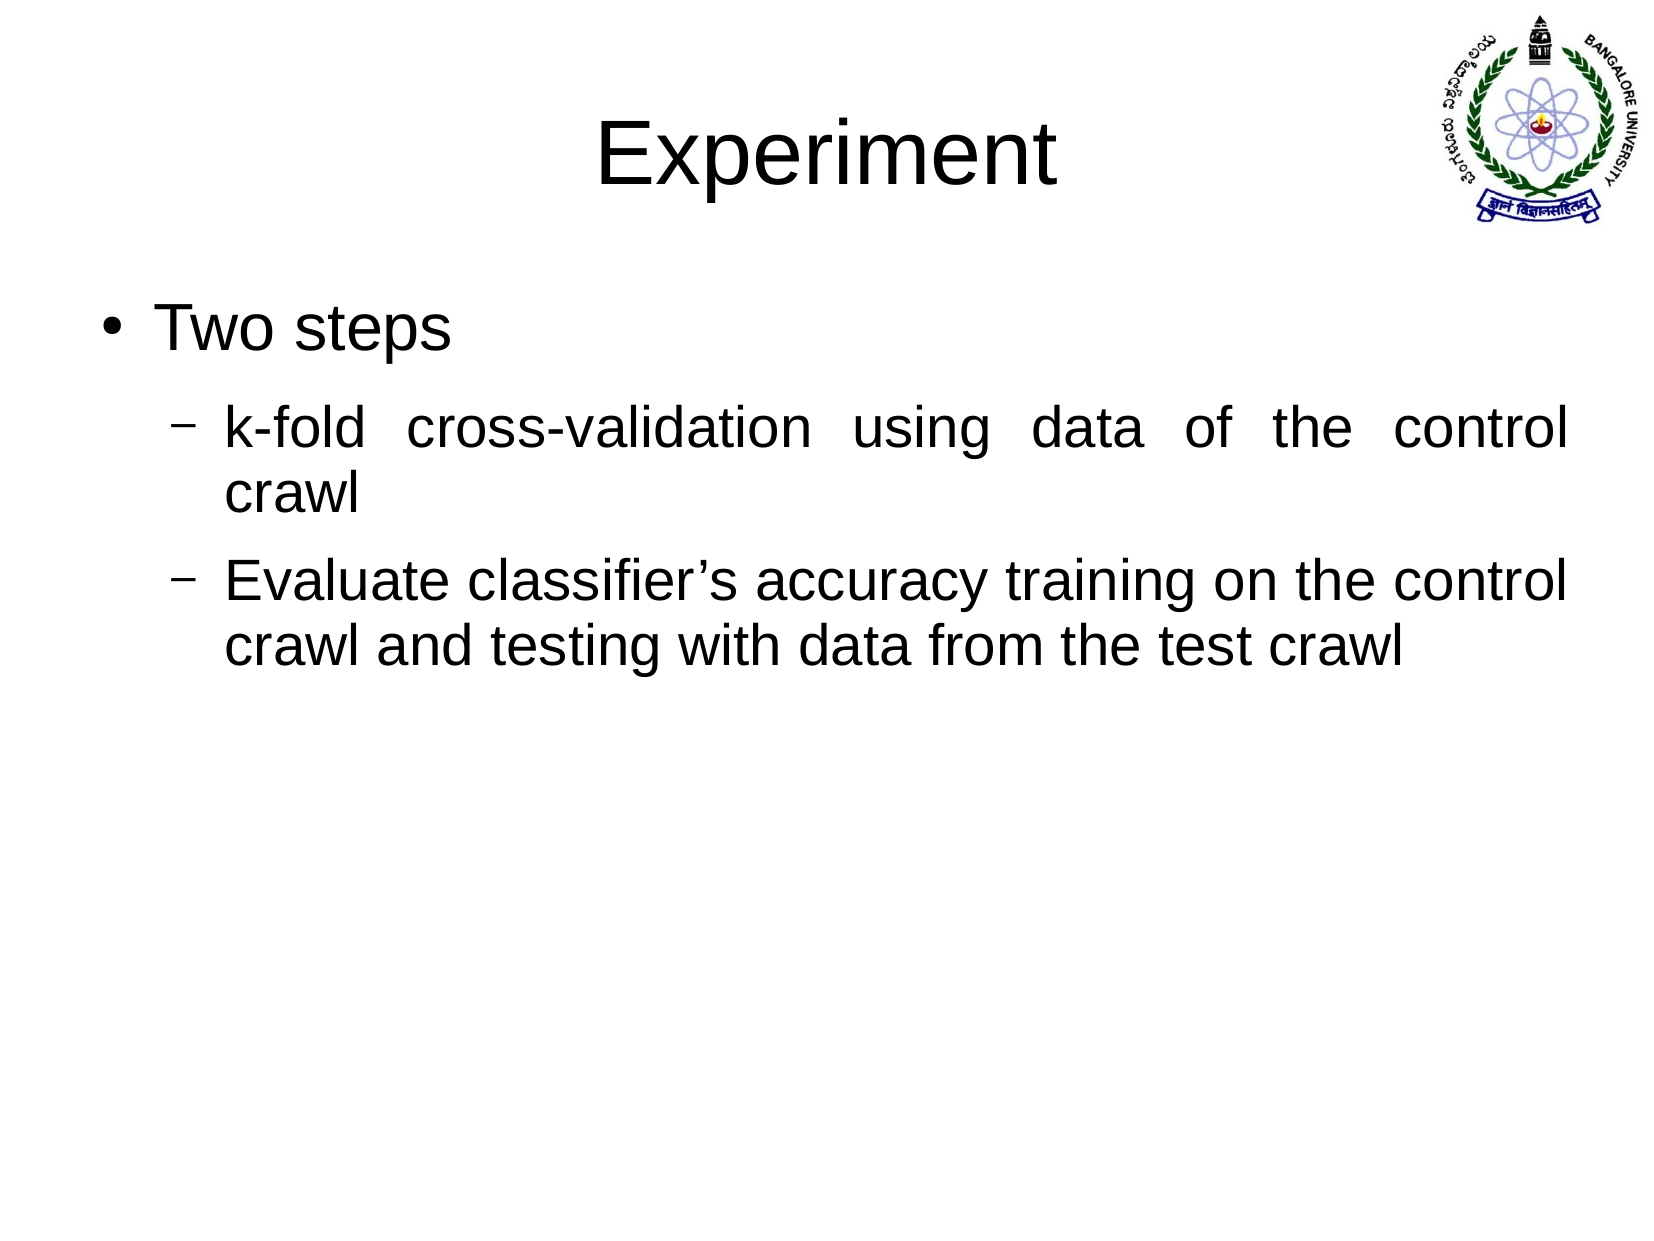

# Experiment
Two steps
k-fold cross-validation using data of the control crawl
Evaluate classifier’s accuracy training on the control crawl and testing with data from the test crawl